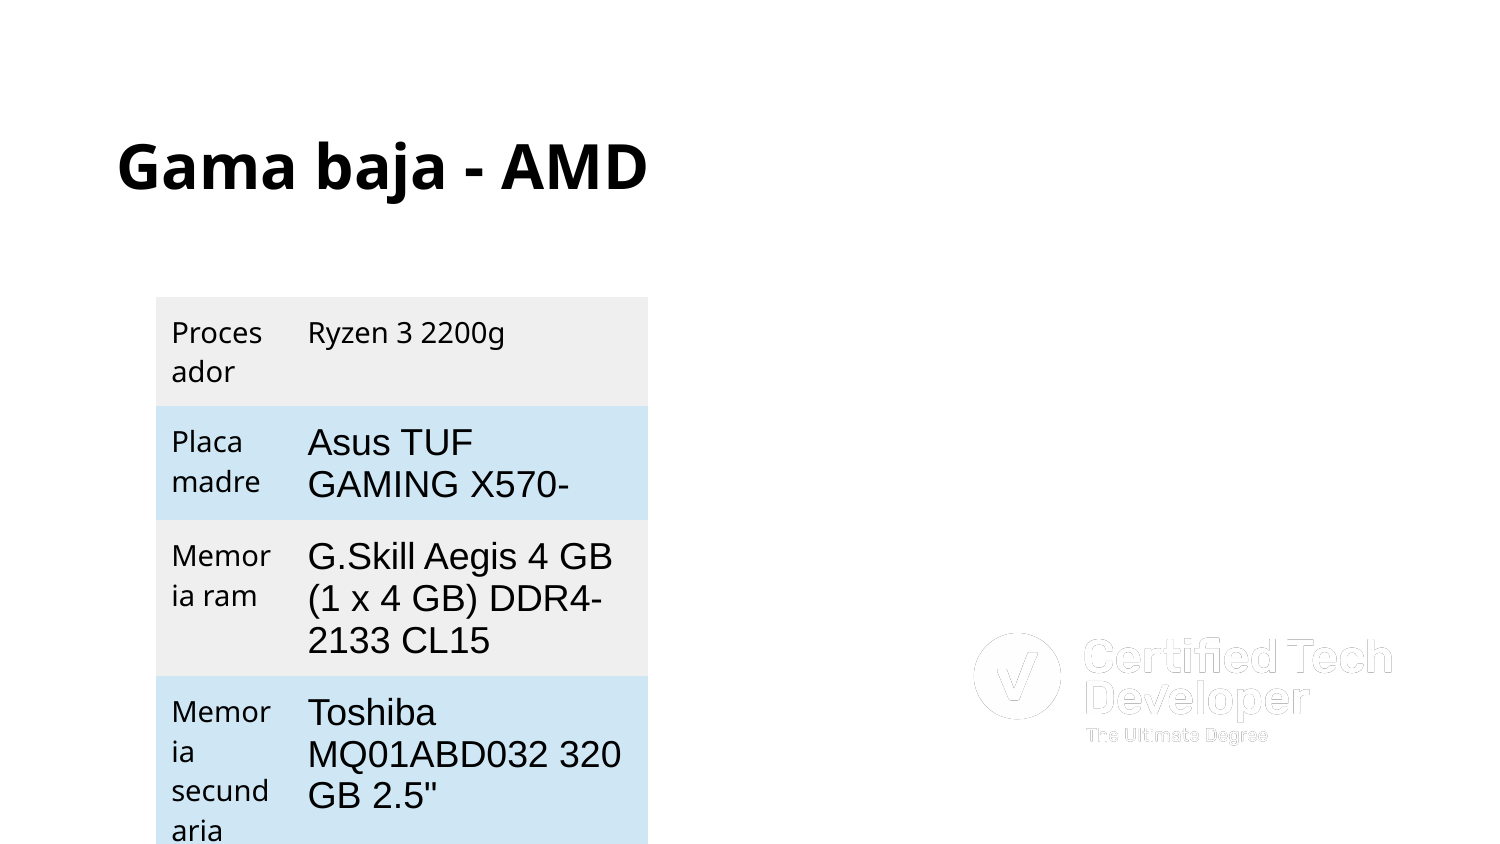

Gama baja - AMD
| Procesador | Ryzen 3 2200g |
| --- | --- |
| Placa madre | Asus TUF GAMING X570- |
| Memoria ram | G.Skill Aegis 4 GB (1 x 4 GB) DDR4-2133 CL15 |
| Memoria secundaria | Toshiba MQ01ABD032 320 GB 2.5" |